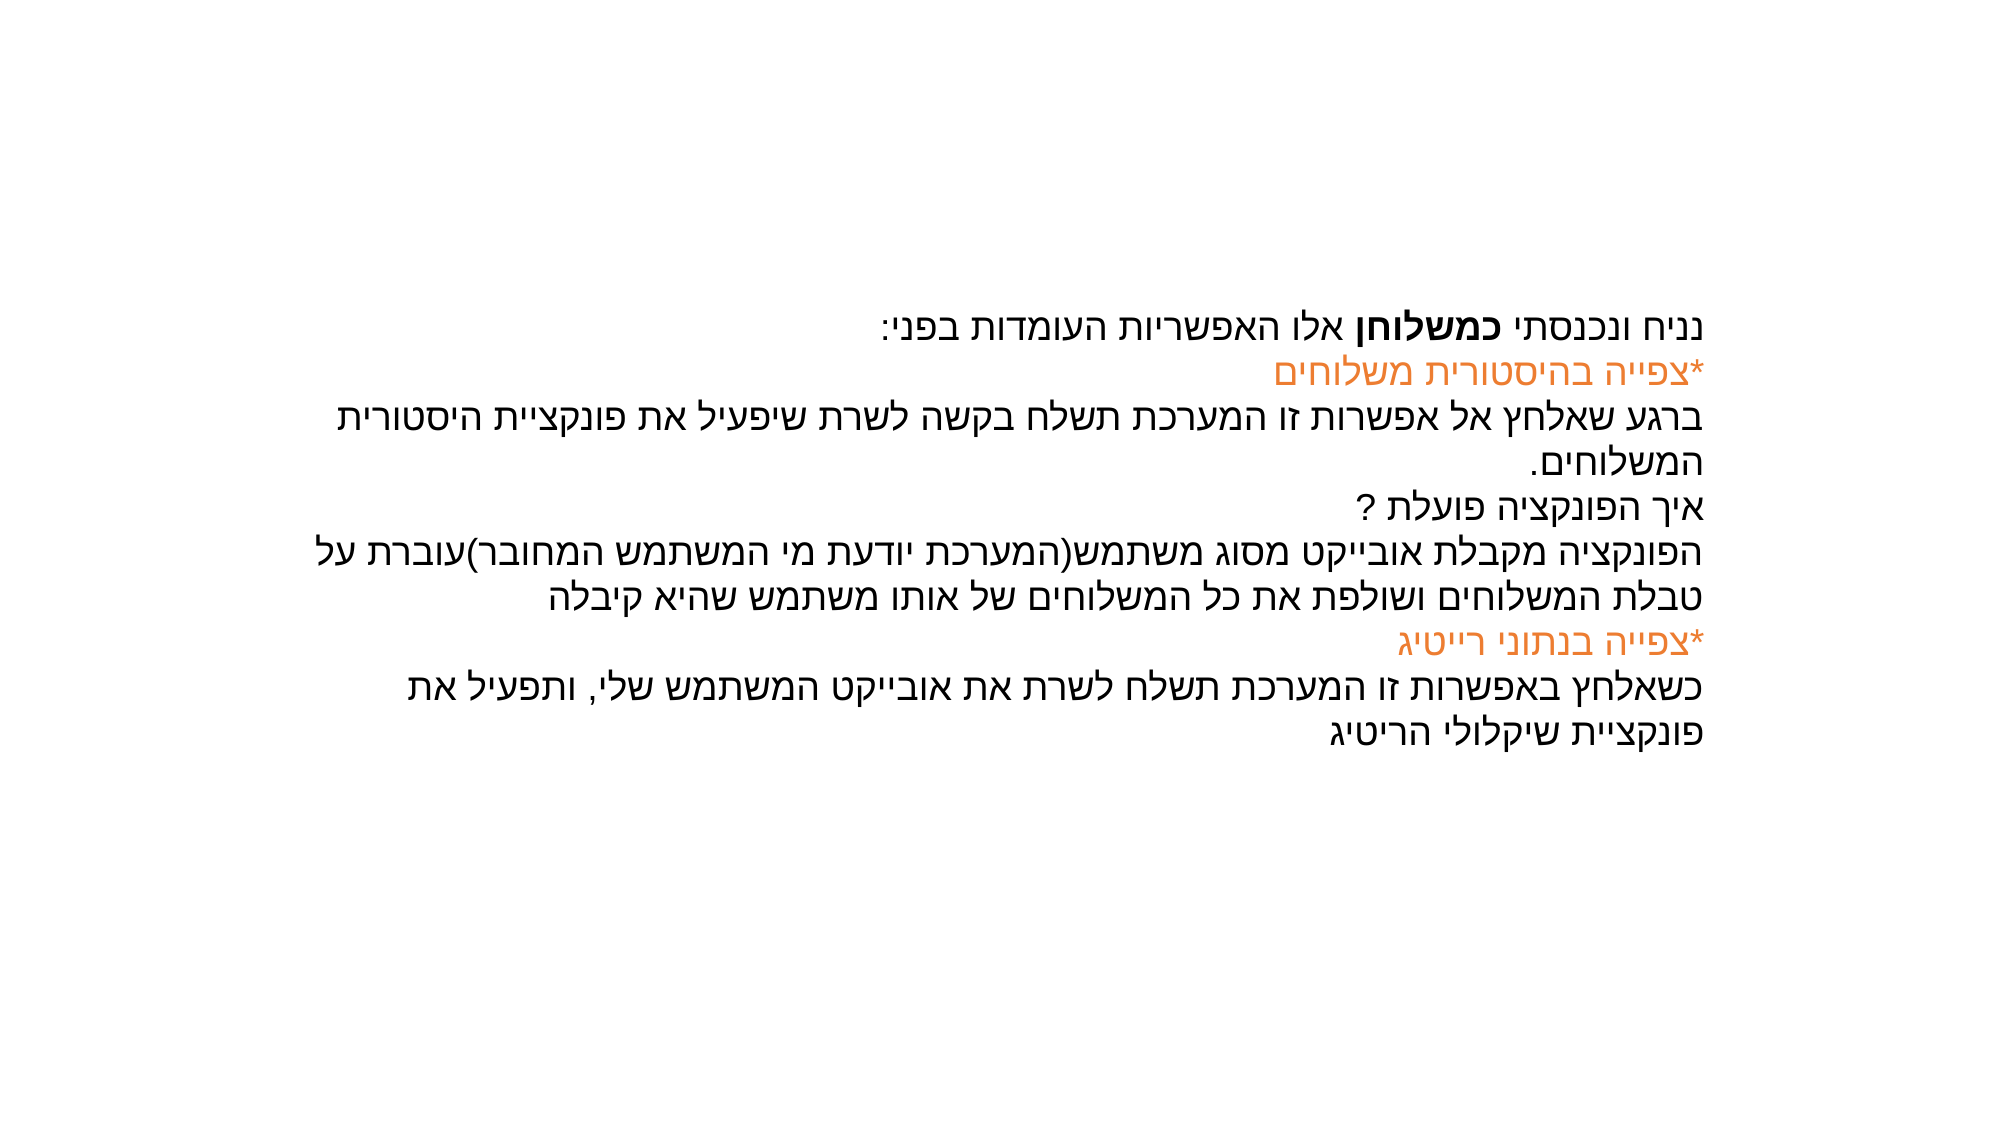

נניח ונכנסתי כמשלוחן אלו האפשריות העומדות בפני:
*צפייה בהיסטורית משלוחים
ברגע שאלחץ אל אפשרות זו המערכת תשלח בקשה לשרת שיפעיל את פונקציית היסטורית המשלוחים.
איך הפונקציה פועלת ?
הפונקציה מקבלת אובייקט מסוג משתמש(המערכת יודעת מי המשתמש המחובר)עוברת על טבלת המשלוחים ושולפת את כל המשלוחים של אותו משתמש שהיא קיבלה
*צפייה בנתוני רייטיג
כשאלחץ באפשרות זו המערכת תשלח לשרת את אובייקט המשתמש שלי, ותפעיל את פונקציית שיקלולי הריטיג